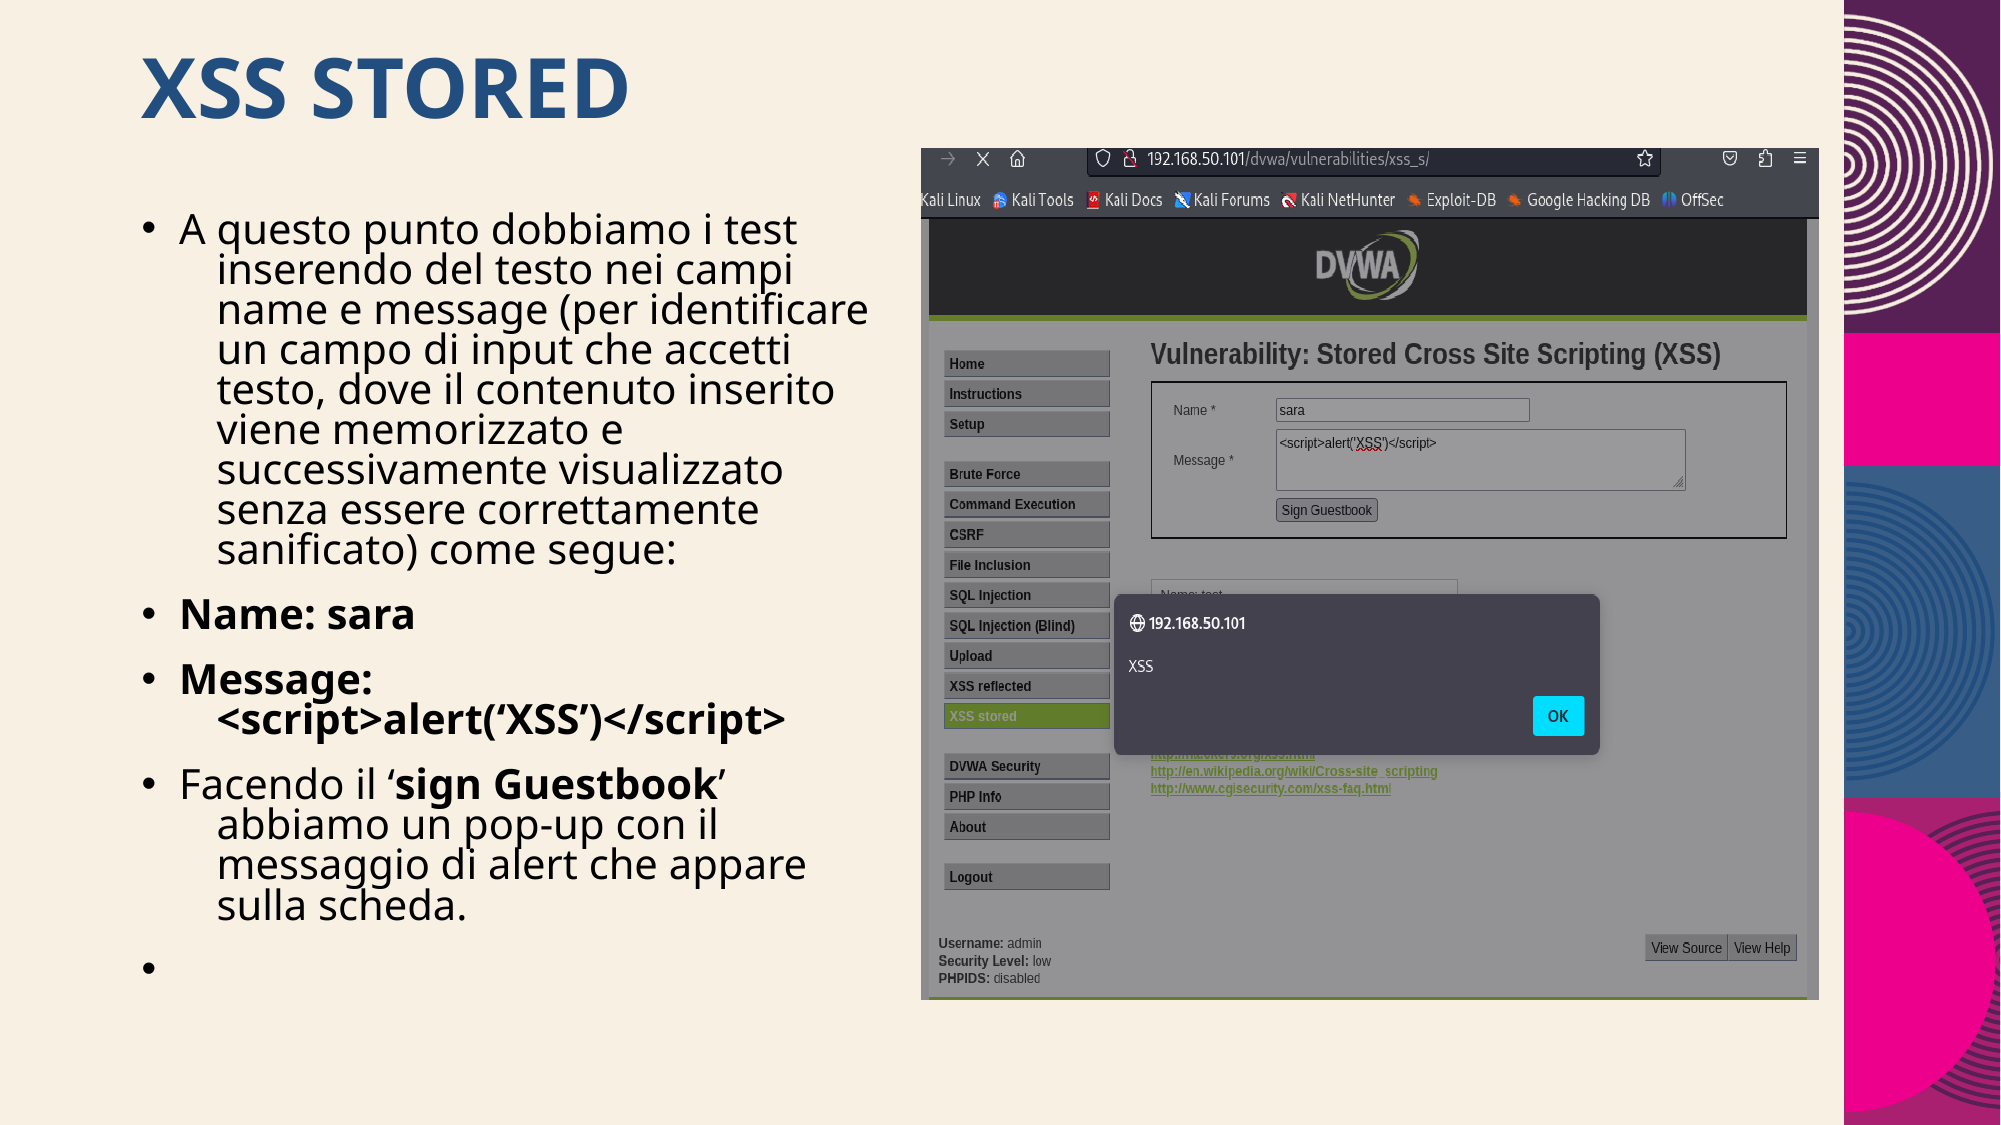

# XSS STORED
A questo punto dobbiamo i test inserendo del testo nei campi name e message (per identificare un campo di input che accetti testo, dove il contenuto inserito viene memorizzato e successivamente visualizzato senza essere correttamente sanificato) come segue:
Name: sara
Message: <script>alert(‘XSS’)</script>
Facendo il ‘sign Guestbook’ abbiamo un pop-up con il messaggio di alert che appare sulla scheda.